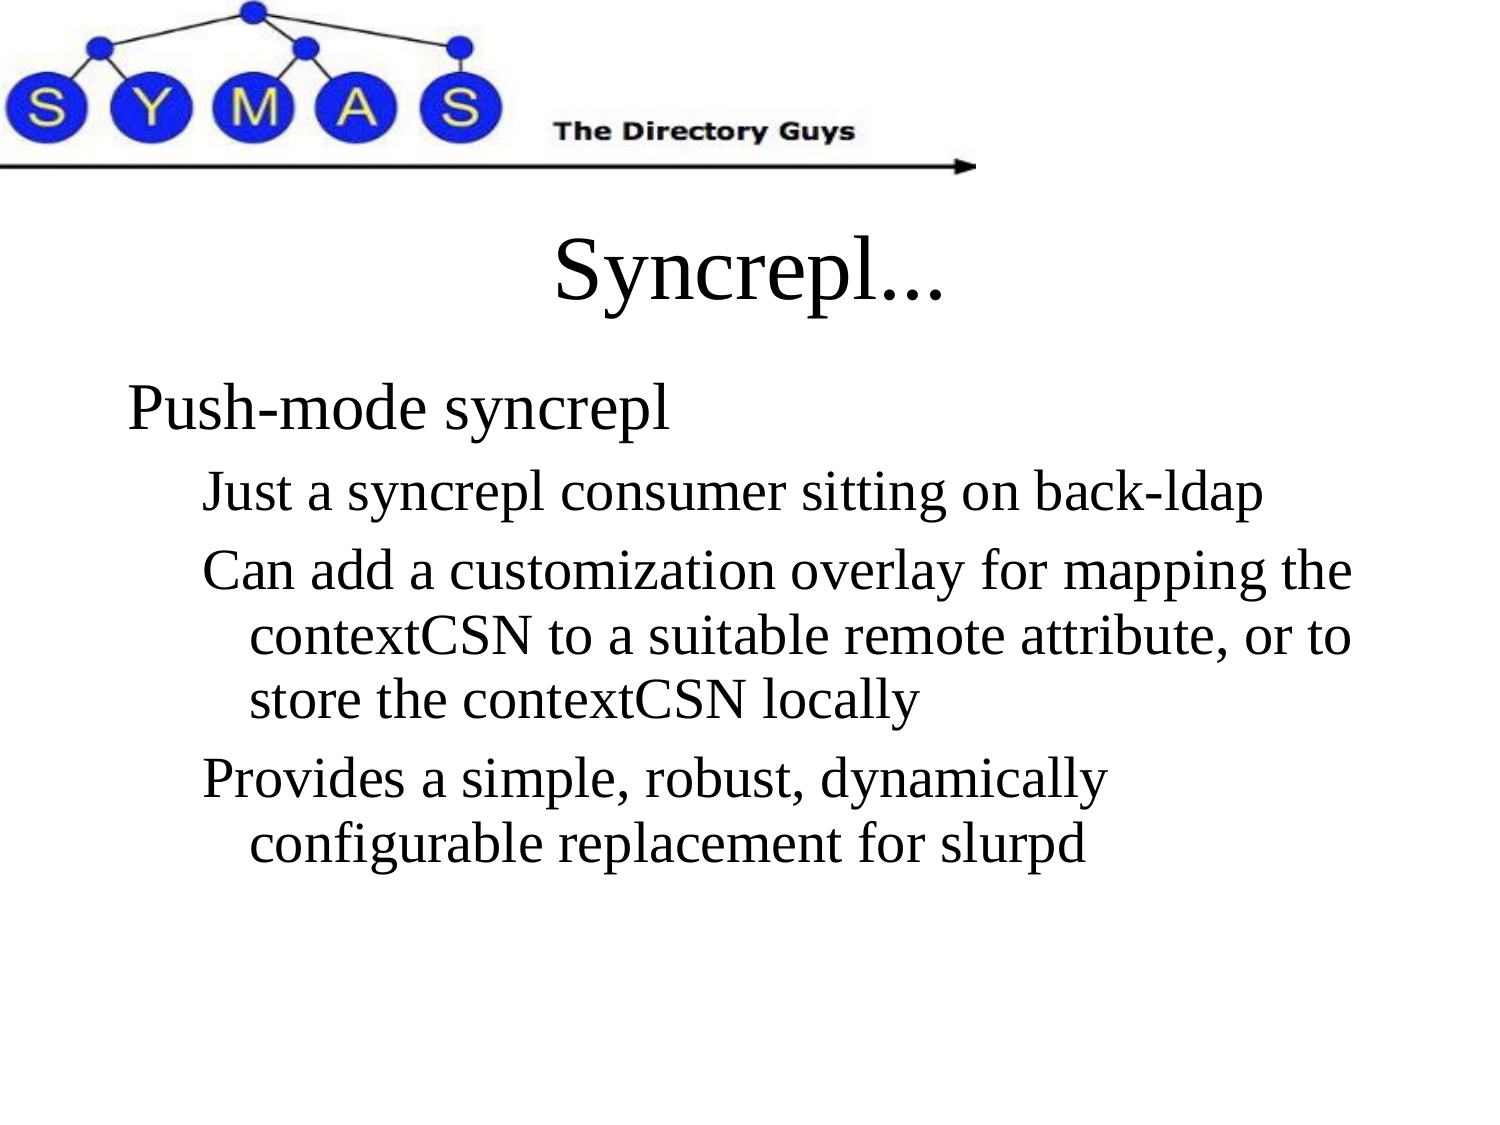

# Syncrepl...
Push-mode syncrepl
Just a syncrepl consumer sitting on back-ldap
Can add a customization overlay for mapping the contextCSN to a suitable remote attribute, or to store the contextCSN locally
Provides a simple, robust, dynamically configurable replacement for slurpd